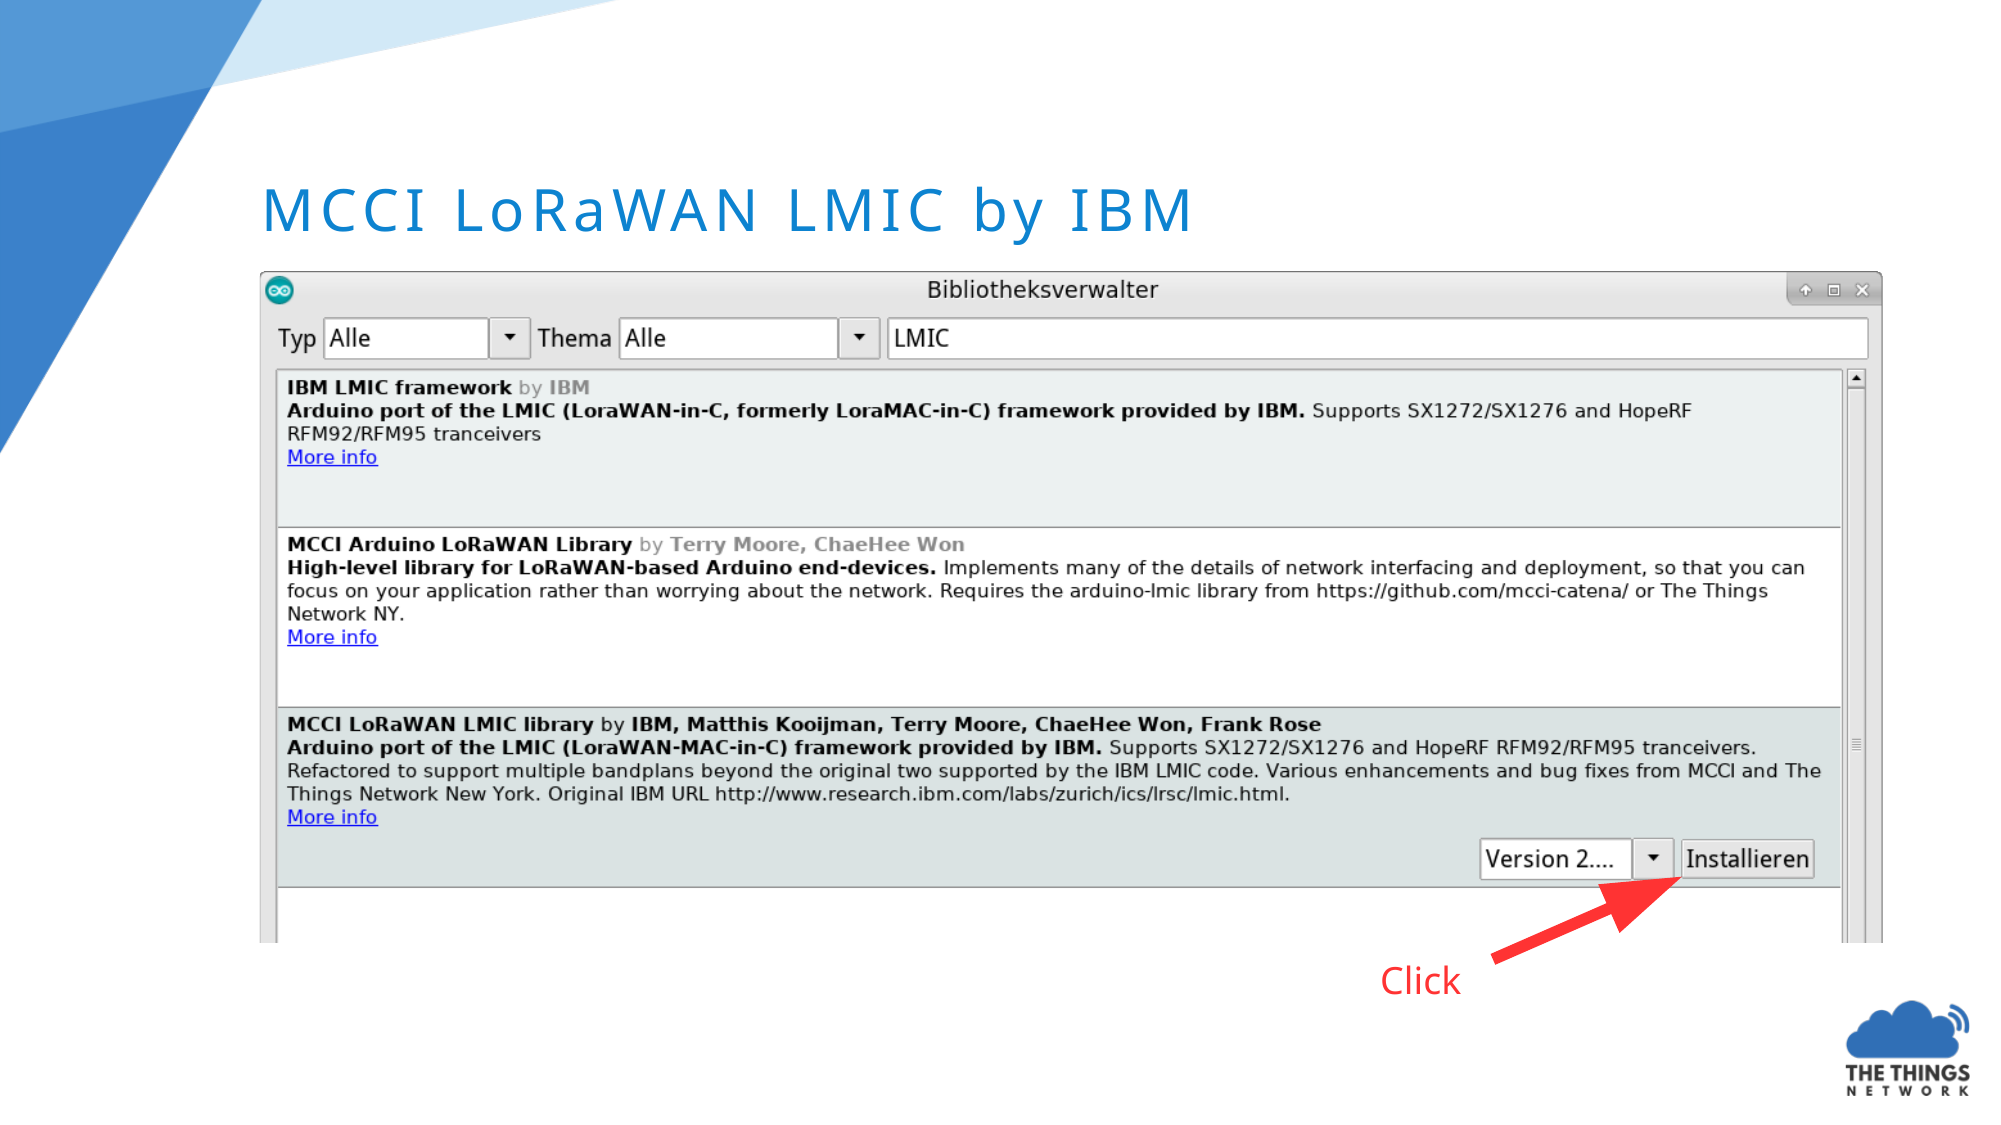

# MCCI LoRaWAN LMIC by IBM
Click